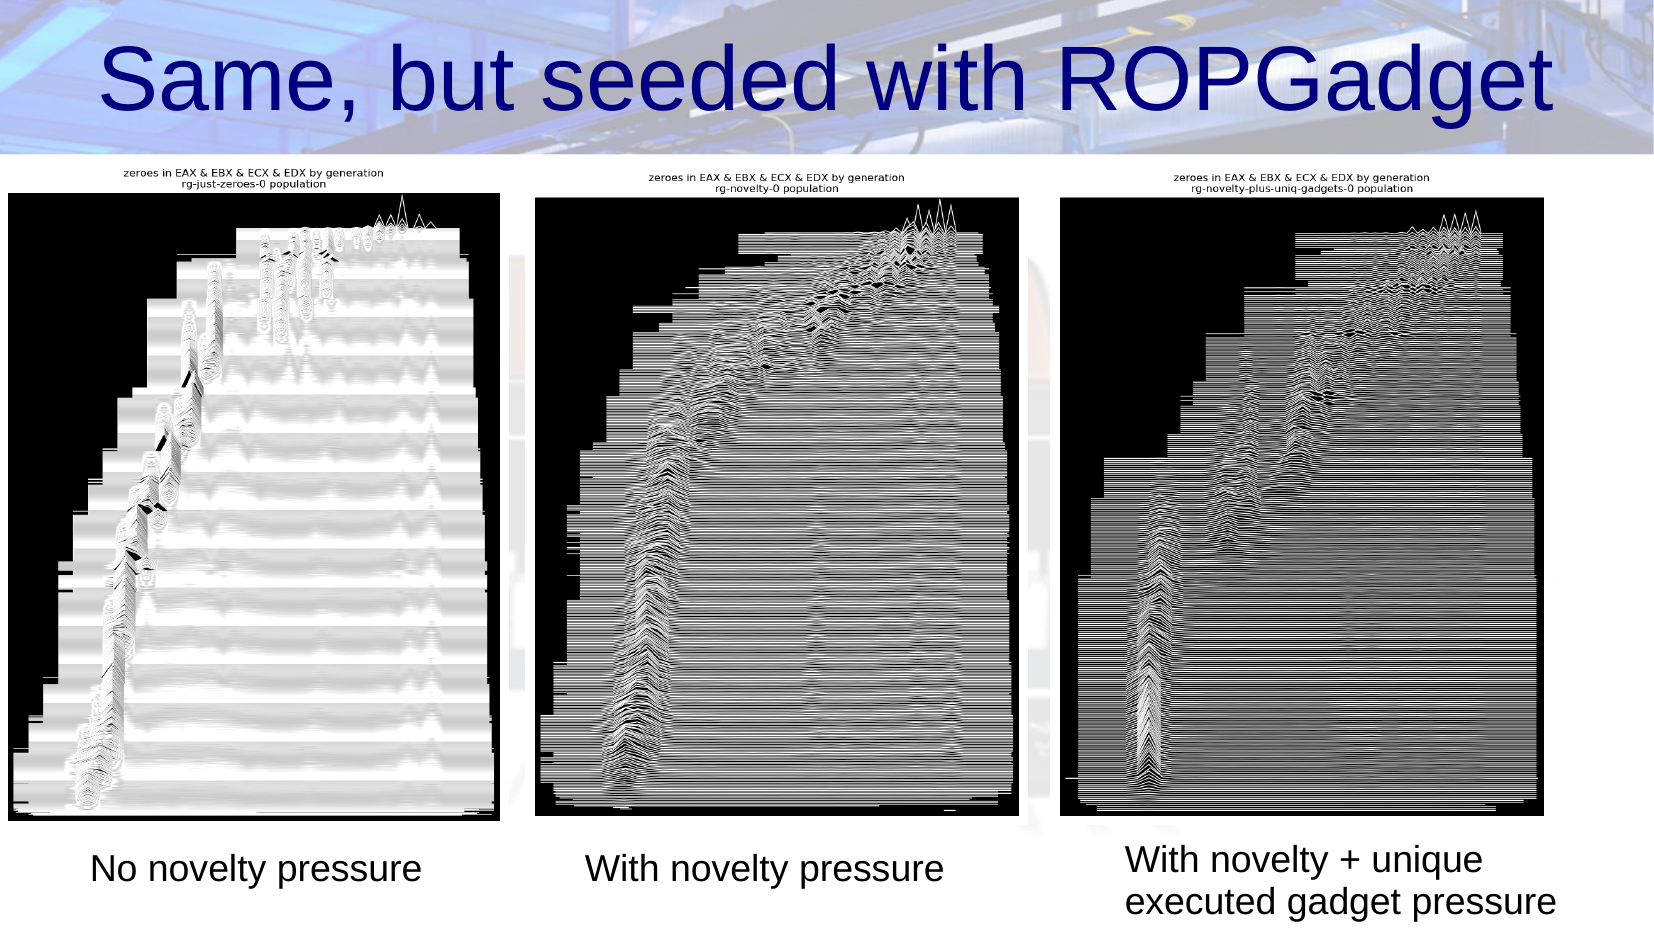

# Same, but seeded with ROPGadget
With novelty + unique executed gadget pressure
No novelty pressure
With novelty pressure